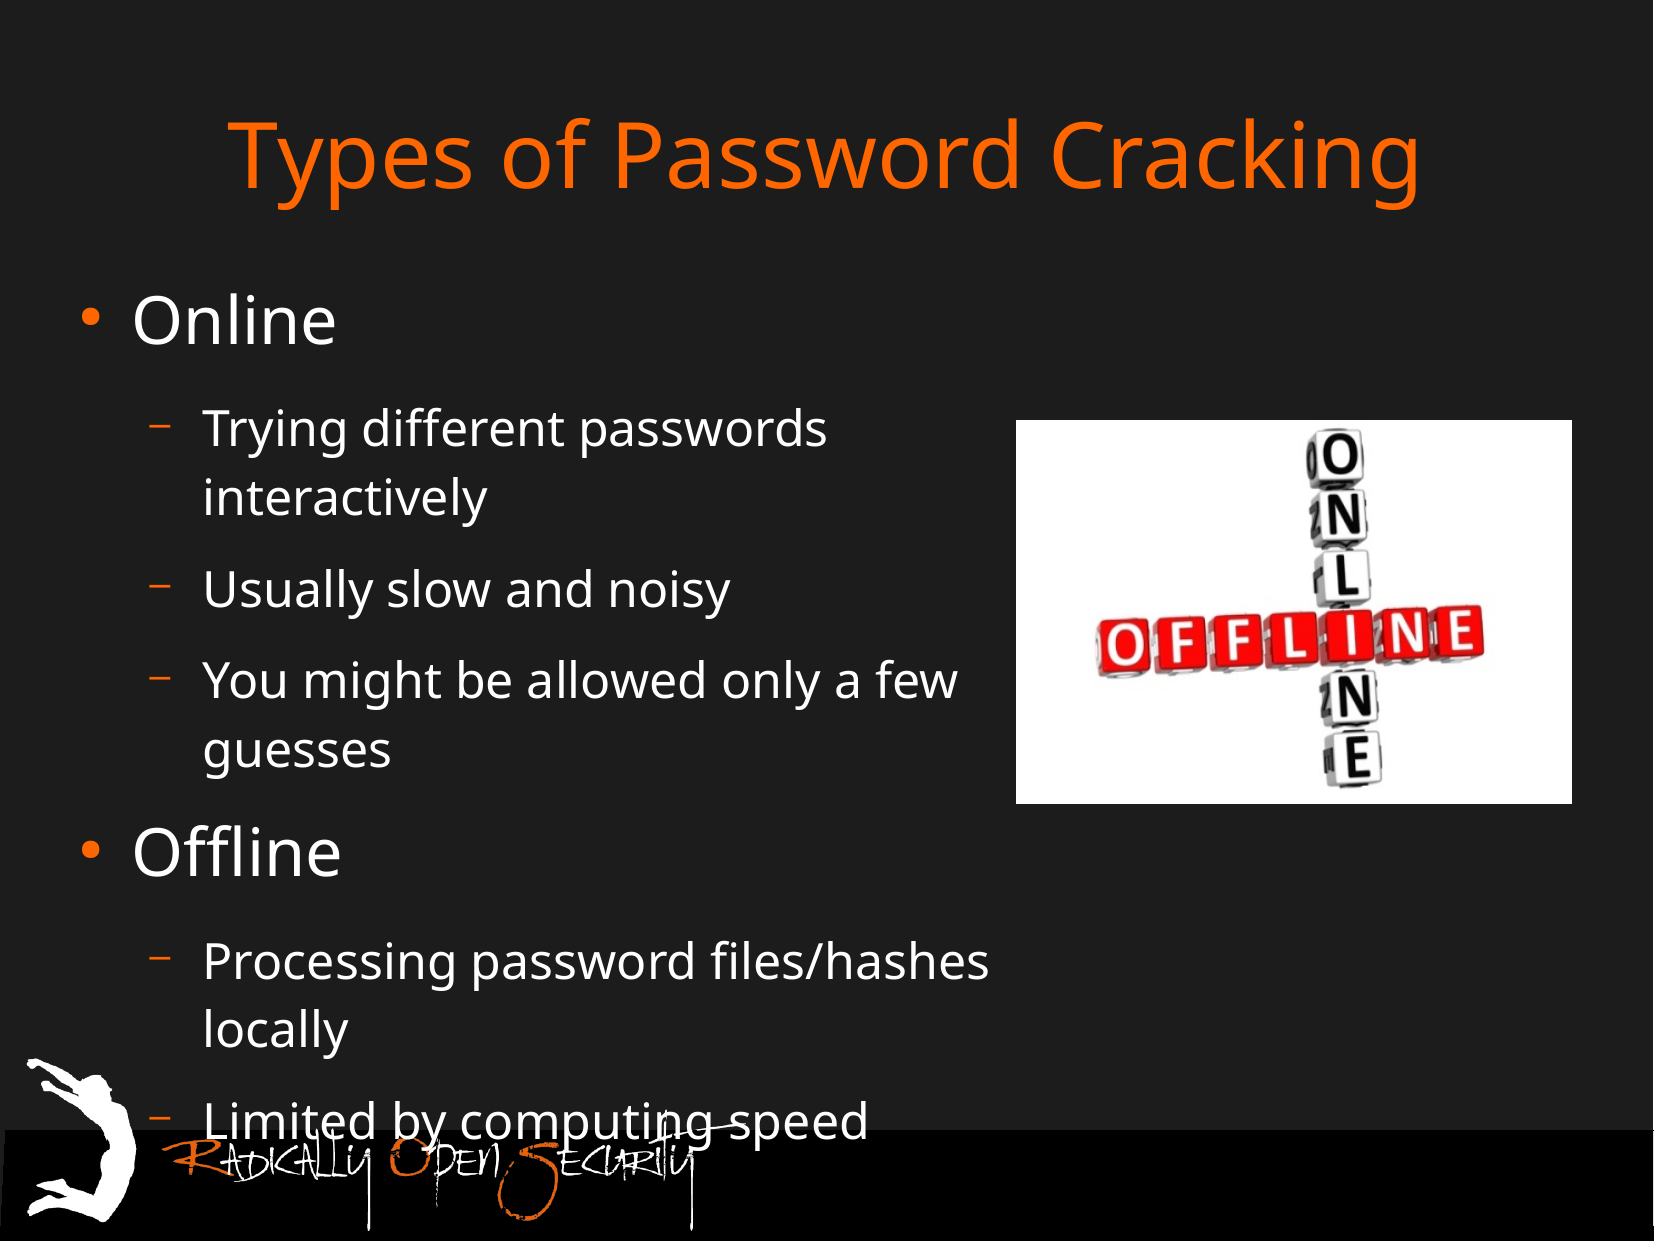

# Types of Password Cracking
Online
Trying different passwords interactively
Usually slow and noisy
You might be allowed only a few guesses
Offline
Processing password files/hashes locally
Limited by computing speed